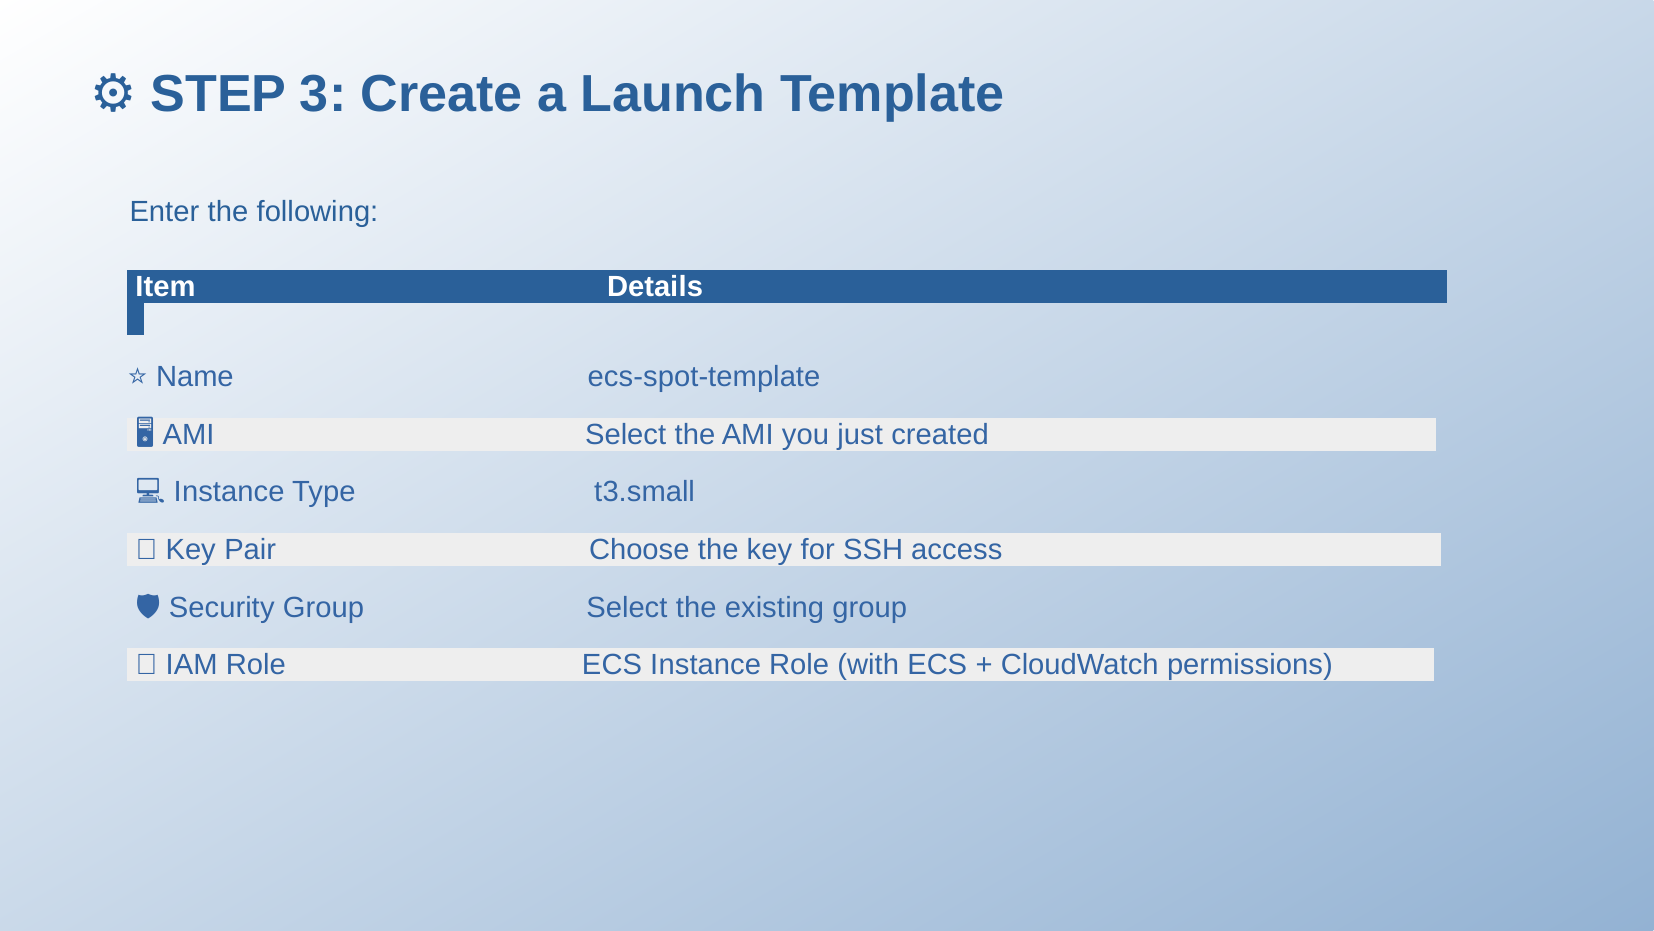

⚙️ STEP 3: Create a Launch Template
Enter the following:
 Item Details
⭐ Name ecs-spot-template
 🖥️ AMI Select the AMI you just created
 💻 Instance Type t3.small
 🔑 Key Pair Choose the key for SSH access
 🛡️ Security Group Select the existing group
 👤 IAM Role ECS Instance Role (with ECS + CloudWatch permissions)